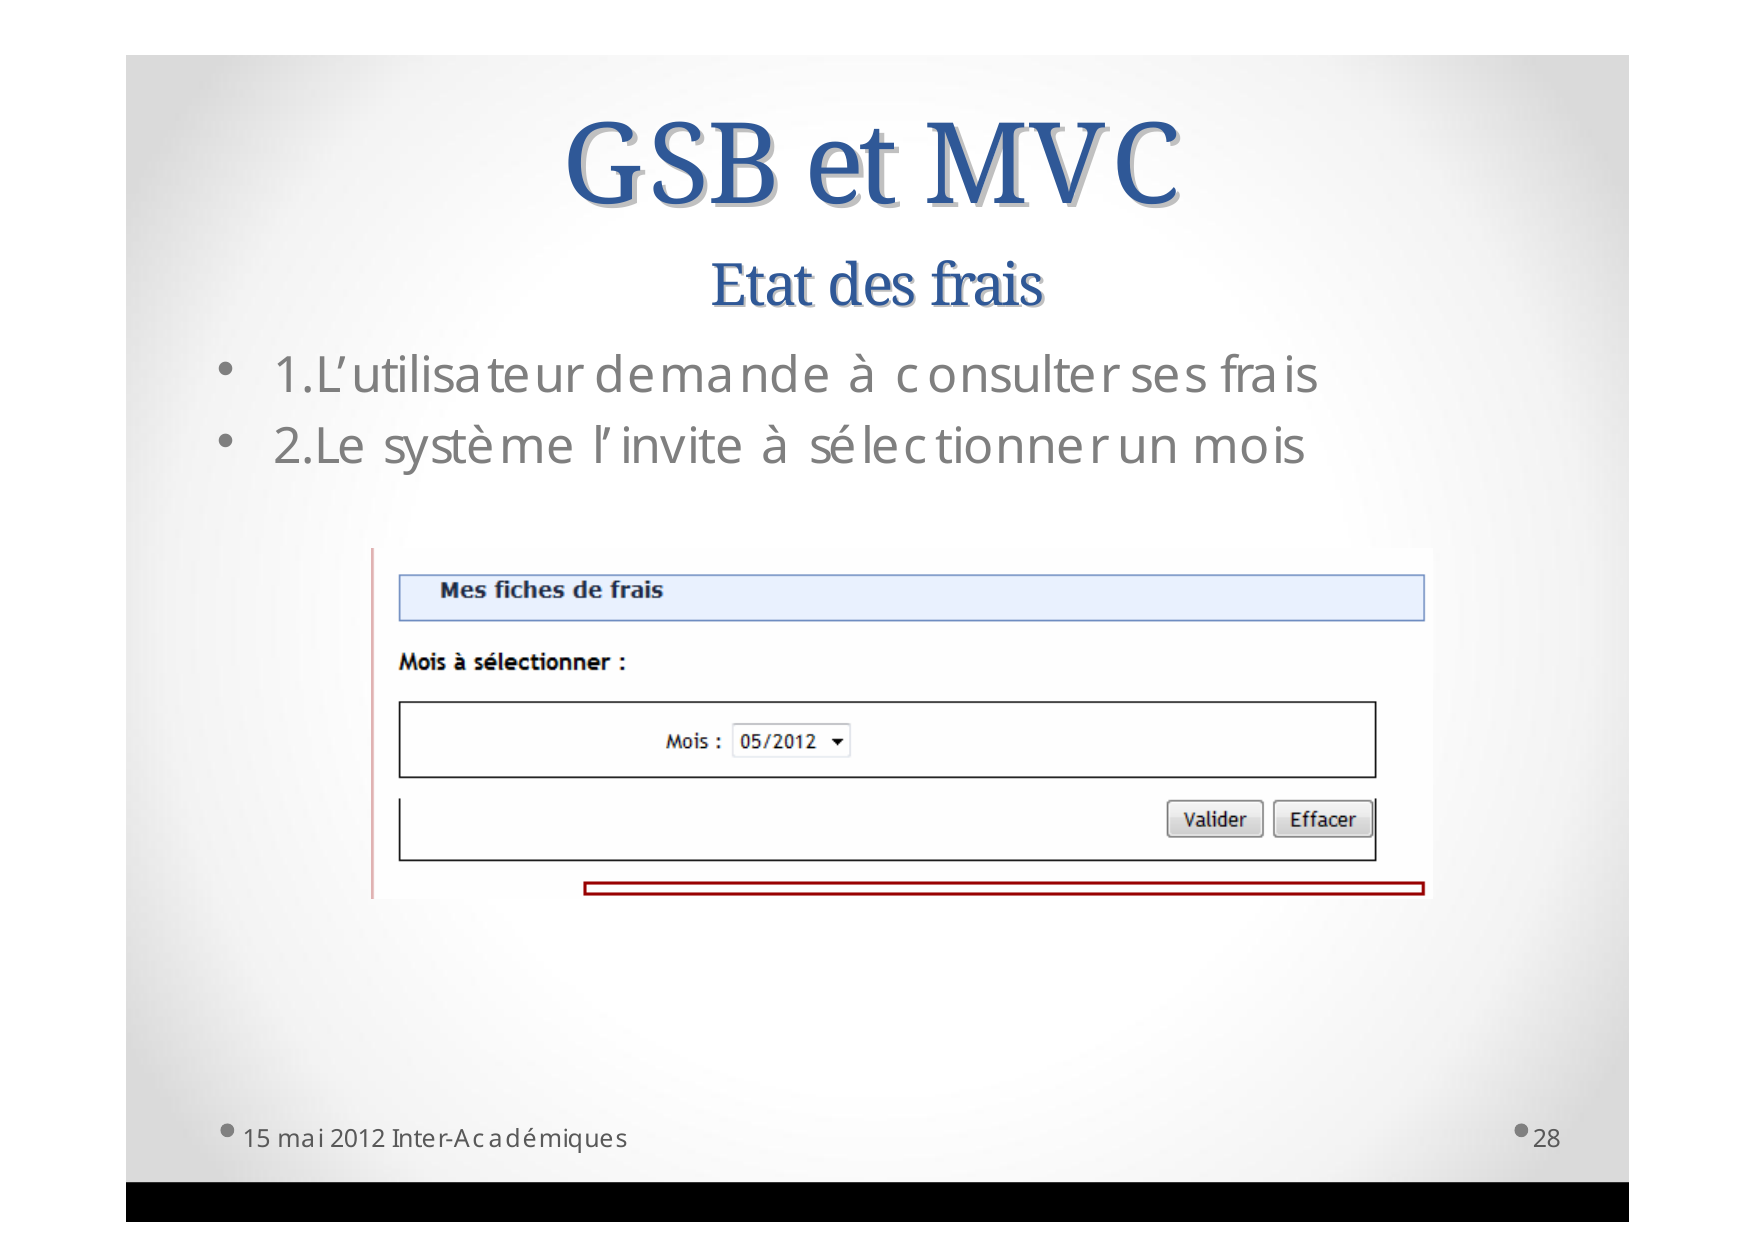

G
S
B
e
t
M
V
C
G
S
B
e
t
M
V
C
E
t
a
t
d
e
s
f
r
a
i
s
E
t
a
t
d
e
s
f
r
a
i
s
1
.
L
’
u
t
i
l
i
s
a
t
e
u
r
d
e
m
a
n
d
e
à
c
o
n
s
u
l
t
e
r
s
e
s
f
r
a
i
s
•
2
.
L
e
s
y
s
t
è
m
e
l
’
i
n
v
i
t
e
à
s
é
l
e
c
t
i
o
n
n
e
r
u
n
m
o
i
s
•
1
5
m
a
i
2
0
1
2
I
n
t
e
r
-
A
c
a
d
é
m
i
q
u
e
s
2
8